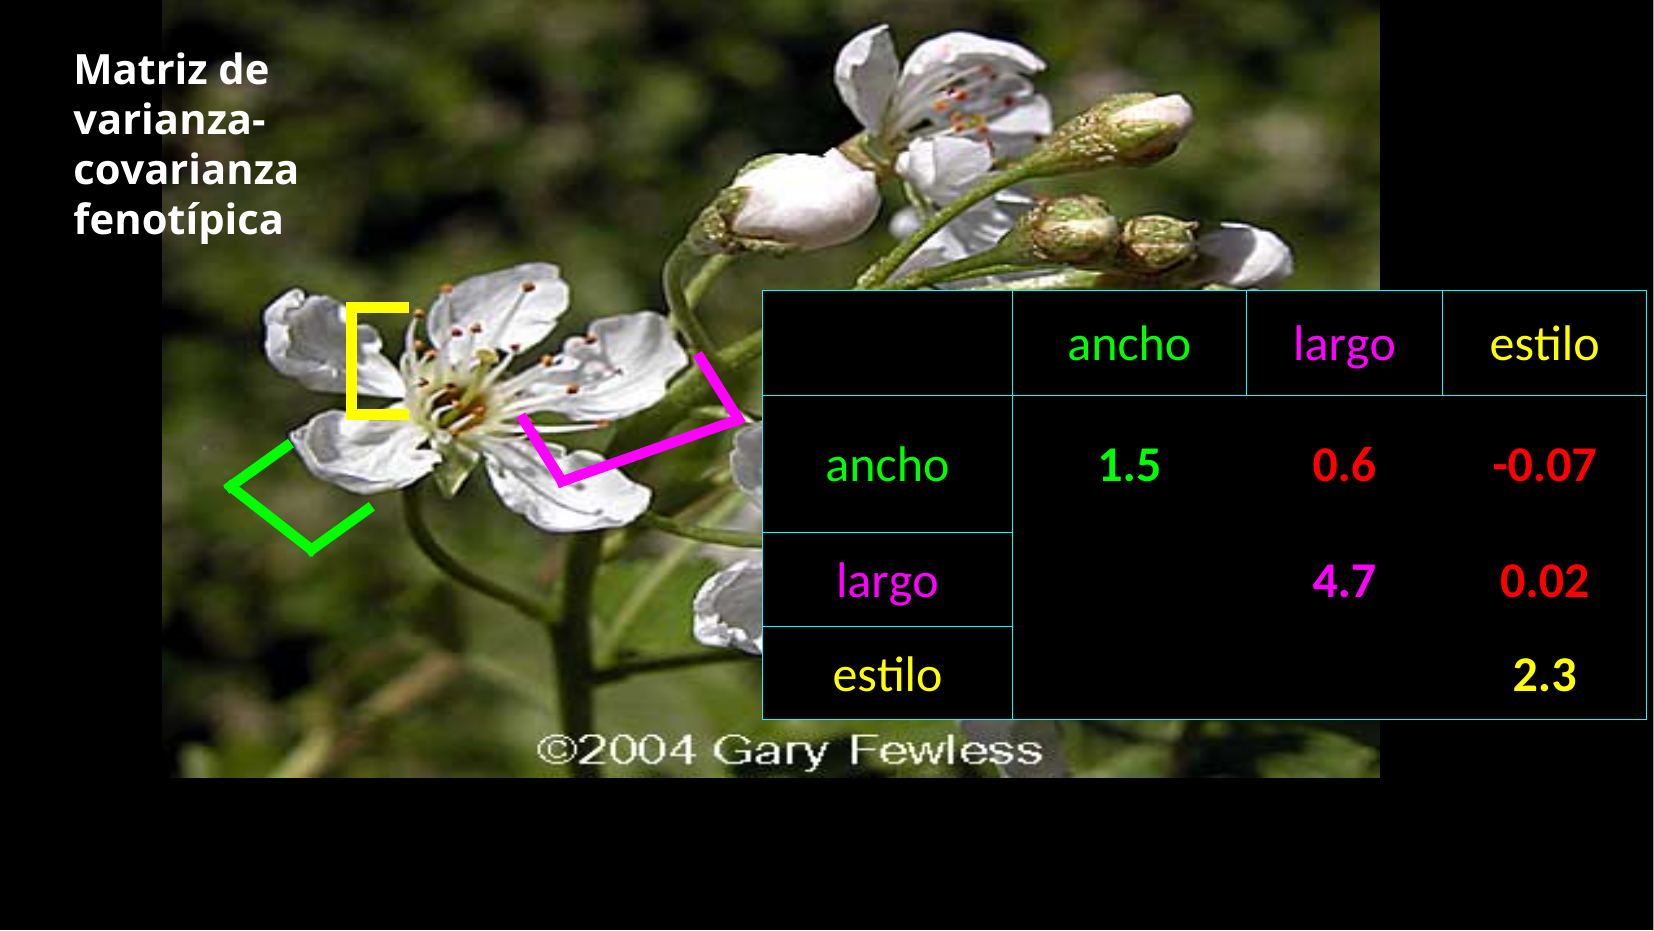

Matriz de varianza-covarianza fenotípica
| | ancho | largo | estilo |
| --- | --- | --- | --- |
| ancho | 1.5 | 0.6 | -0.07 |
| largo | | 4.7 | 0.02 |
| estilo | | | 2.3 |